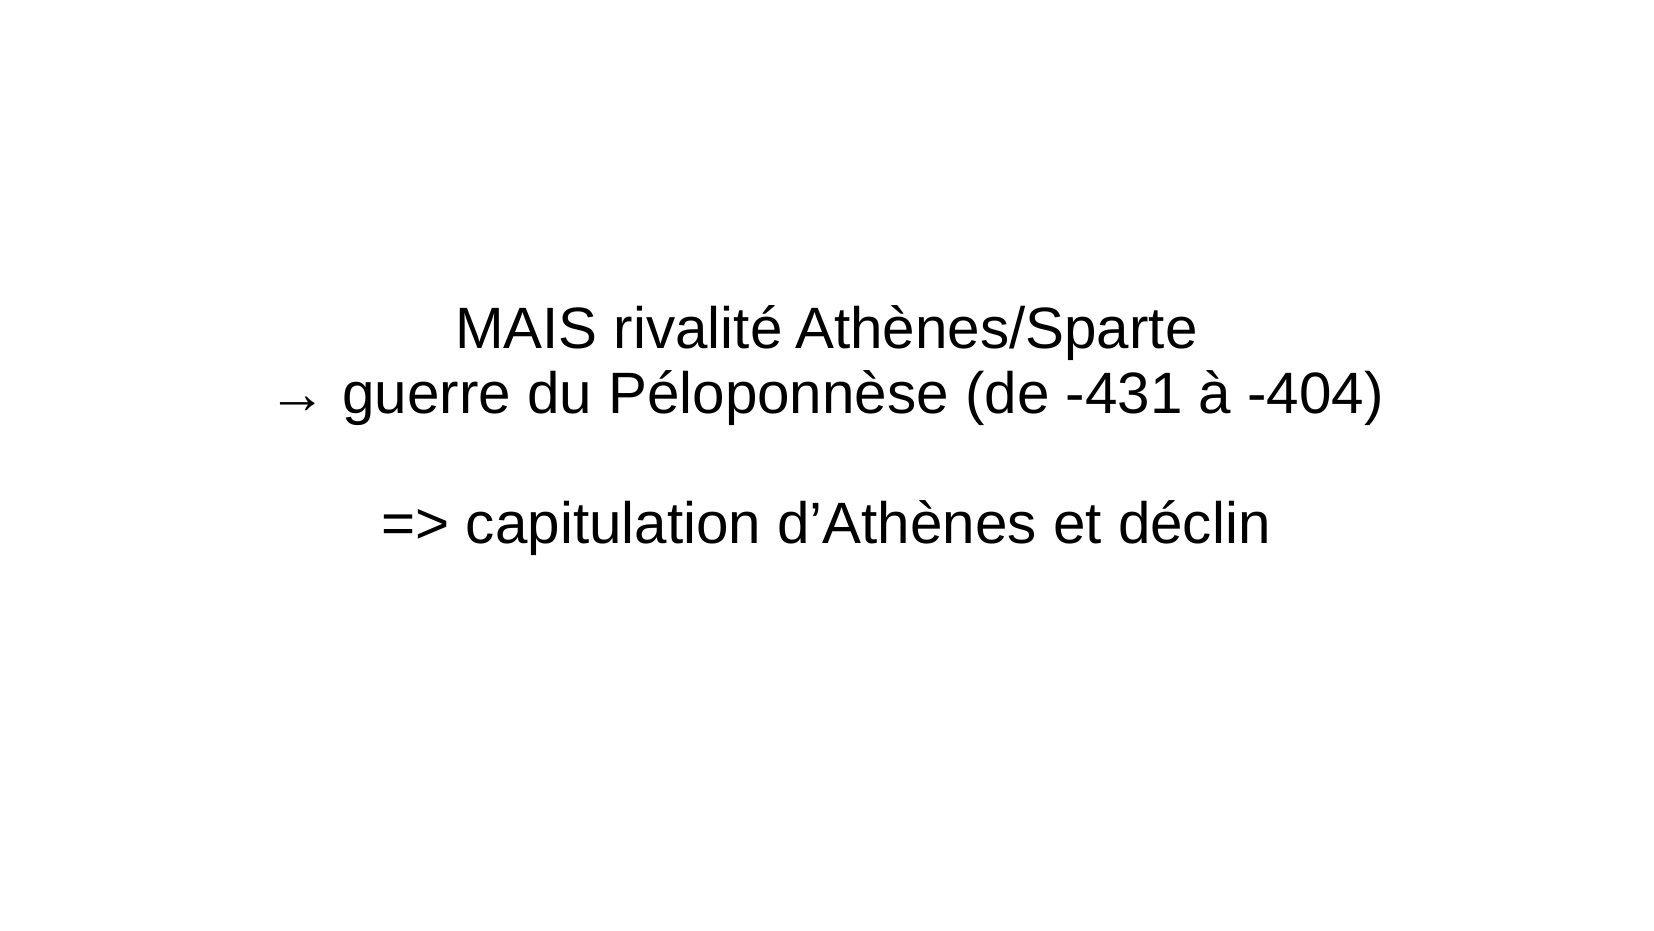

MAIS rivalité Athènes/Sparte
→ guerre du Péloponnèse (de -431 à -404)
=> capitulation d’Athènes et déclin